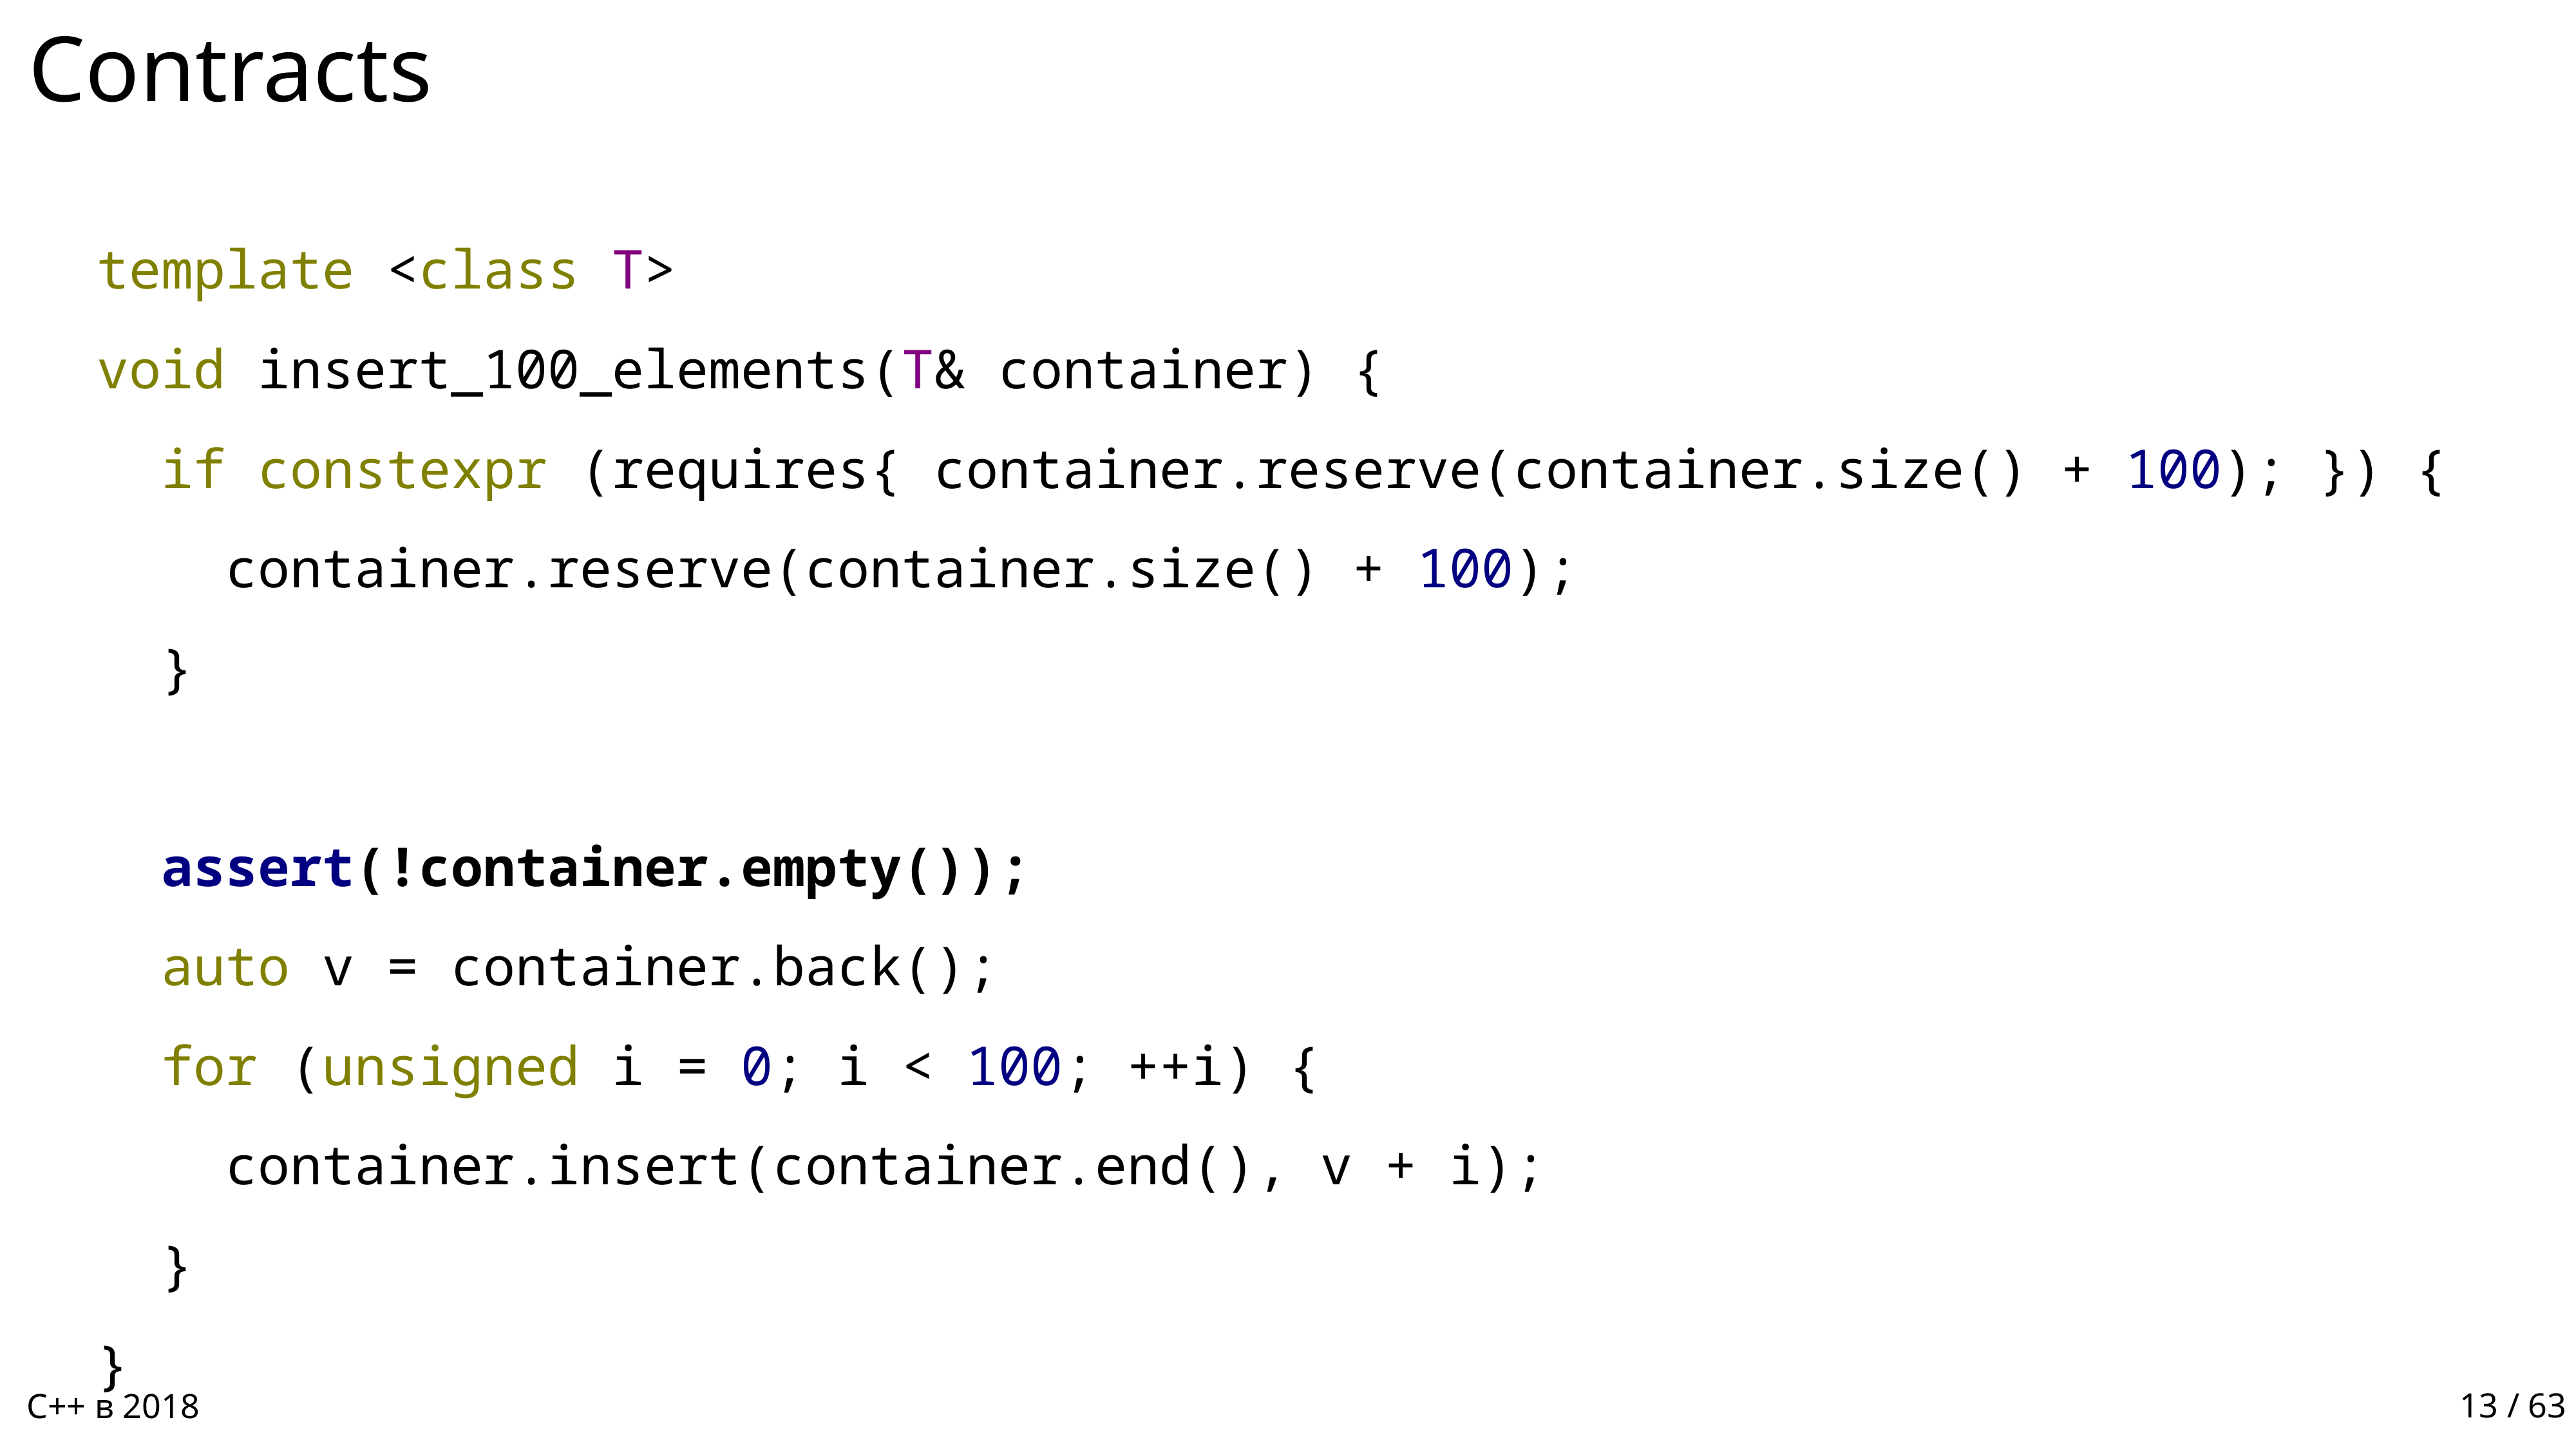

# Contracts
template <class T>
void insert_100_elements(T& container) {
 if constexpr (requires{ container.reserve(container.size() + 100); }) {
 container.reserve(container.size() + 100);
 }
 assert(!container.empty());
 auto v = container.back();
 for (unsigned i = 0; i < 100; ++i) {
 container.insert(container.end(), v + i);
 }
}
C++ в 2018